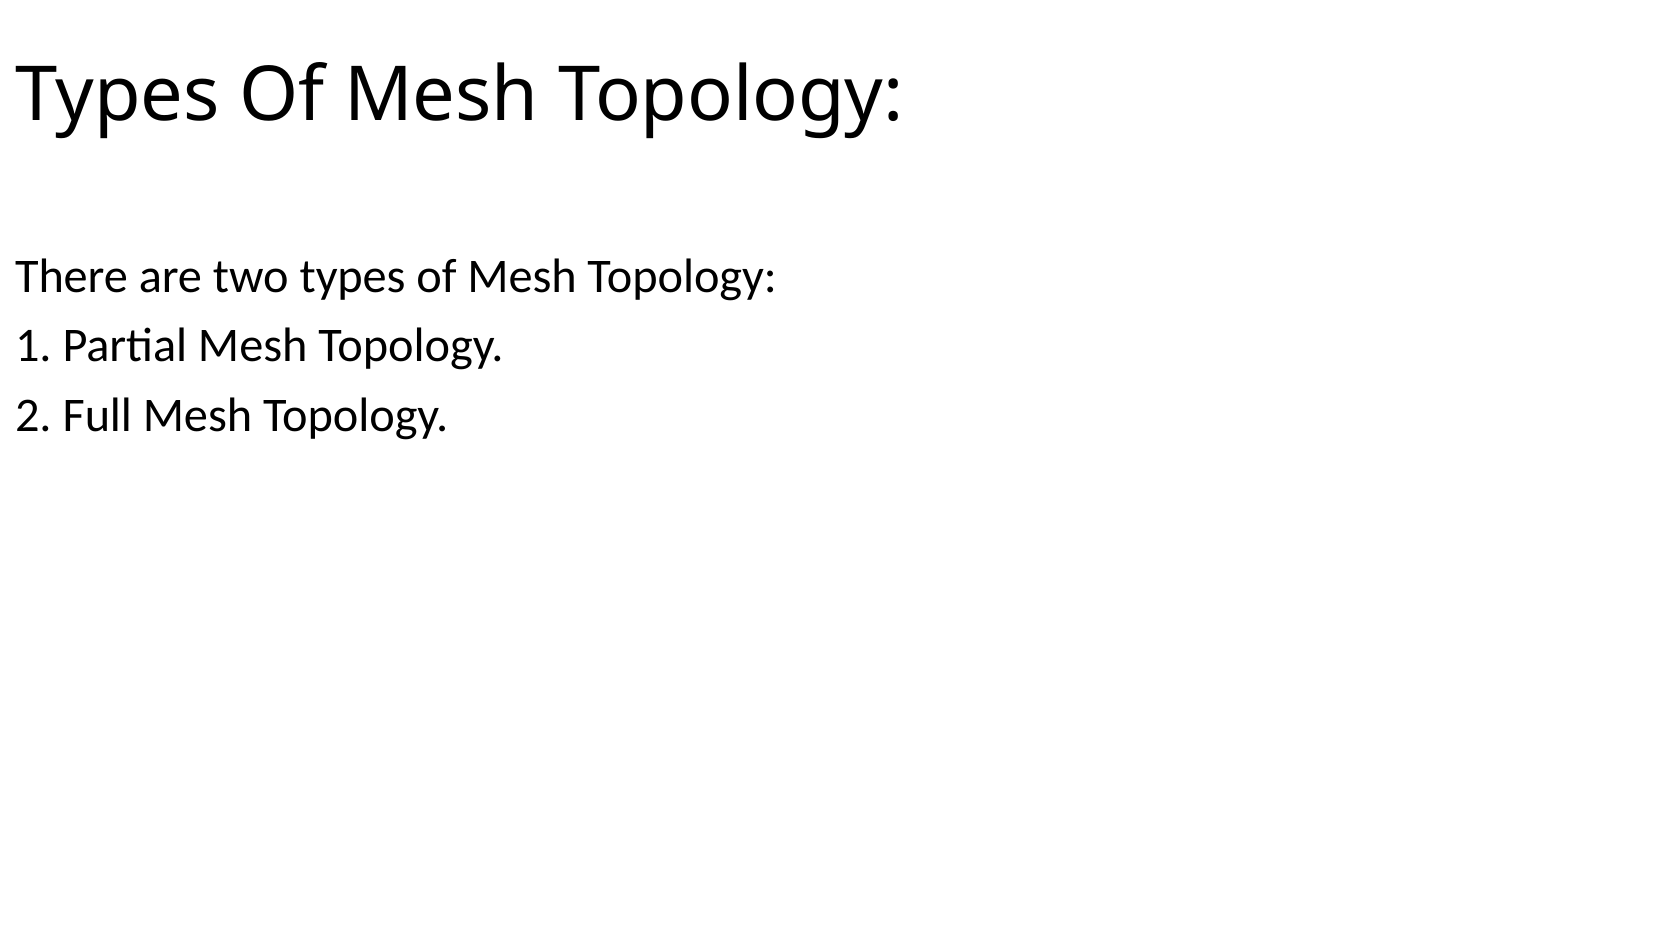

# Types Of Mesh Topology:
There are two types of Mesh Topology:
1. Partial Mesh Topology.
2. Full Mesh Topology.